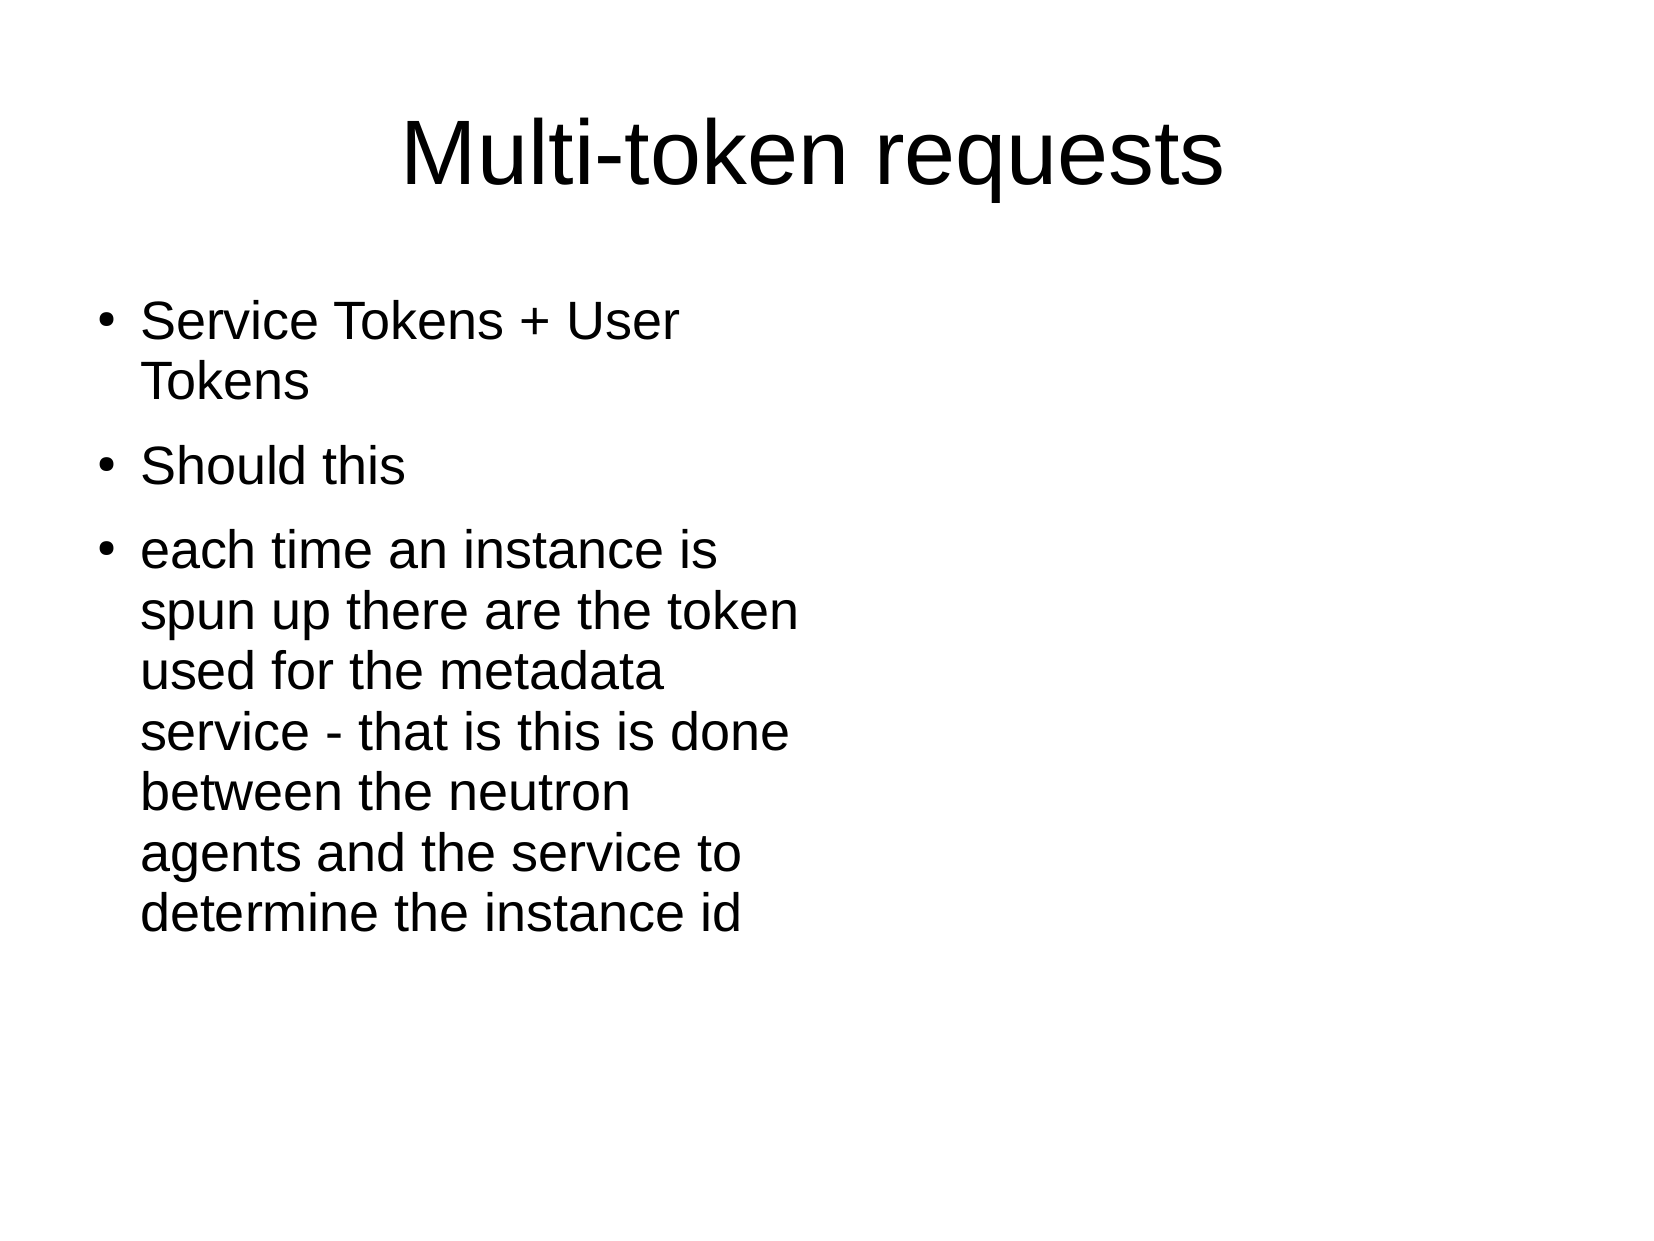

# Multi-token requests
Service Tokens + User Tokens
Should this
each time an instance is spun up there are the token used for the metadata service - that is this is done between the neutron agents and the service to determine the instance id